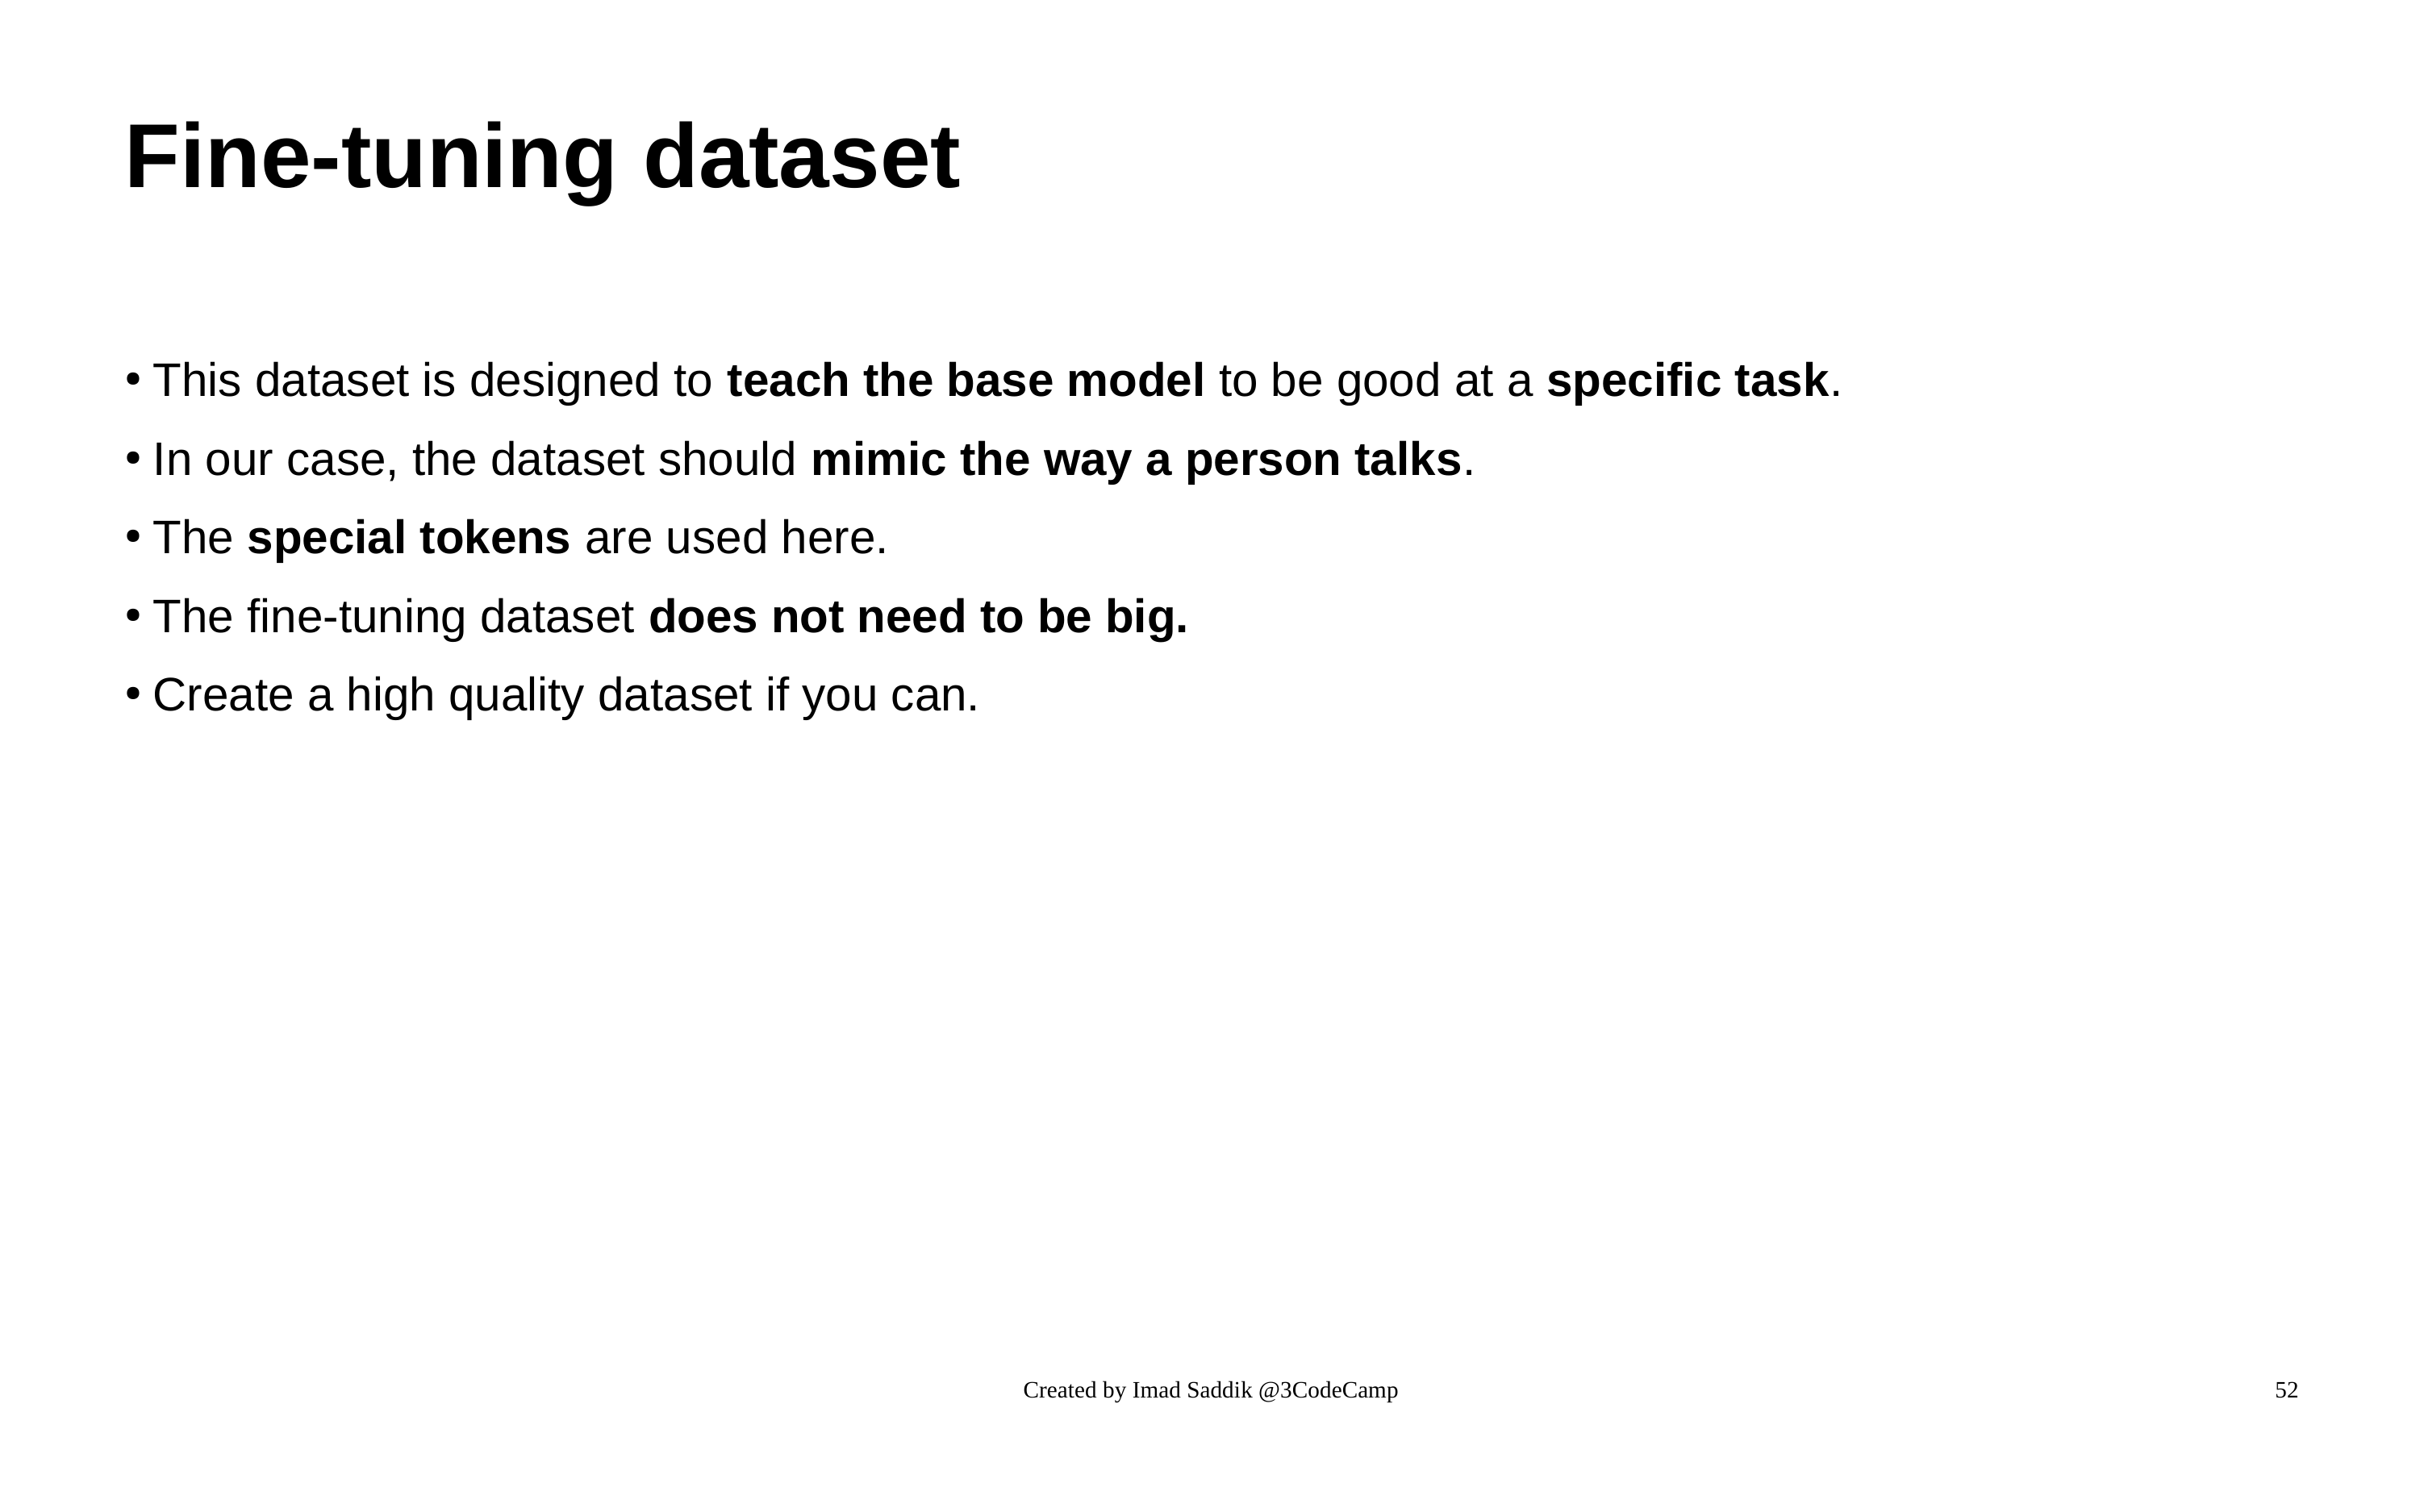

Fine-tuning dataset
This dataset is designed to teach the base model to be good at a specific task.
In our case, the dataset should mimic the way a person talks.
The special tokens are used here.
The fine-tuning dataset does not need to be big.
Create a high quality dataset if you can.
Created by Imad Saddik @3CodeCamp
52